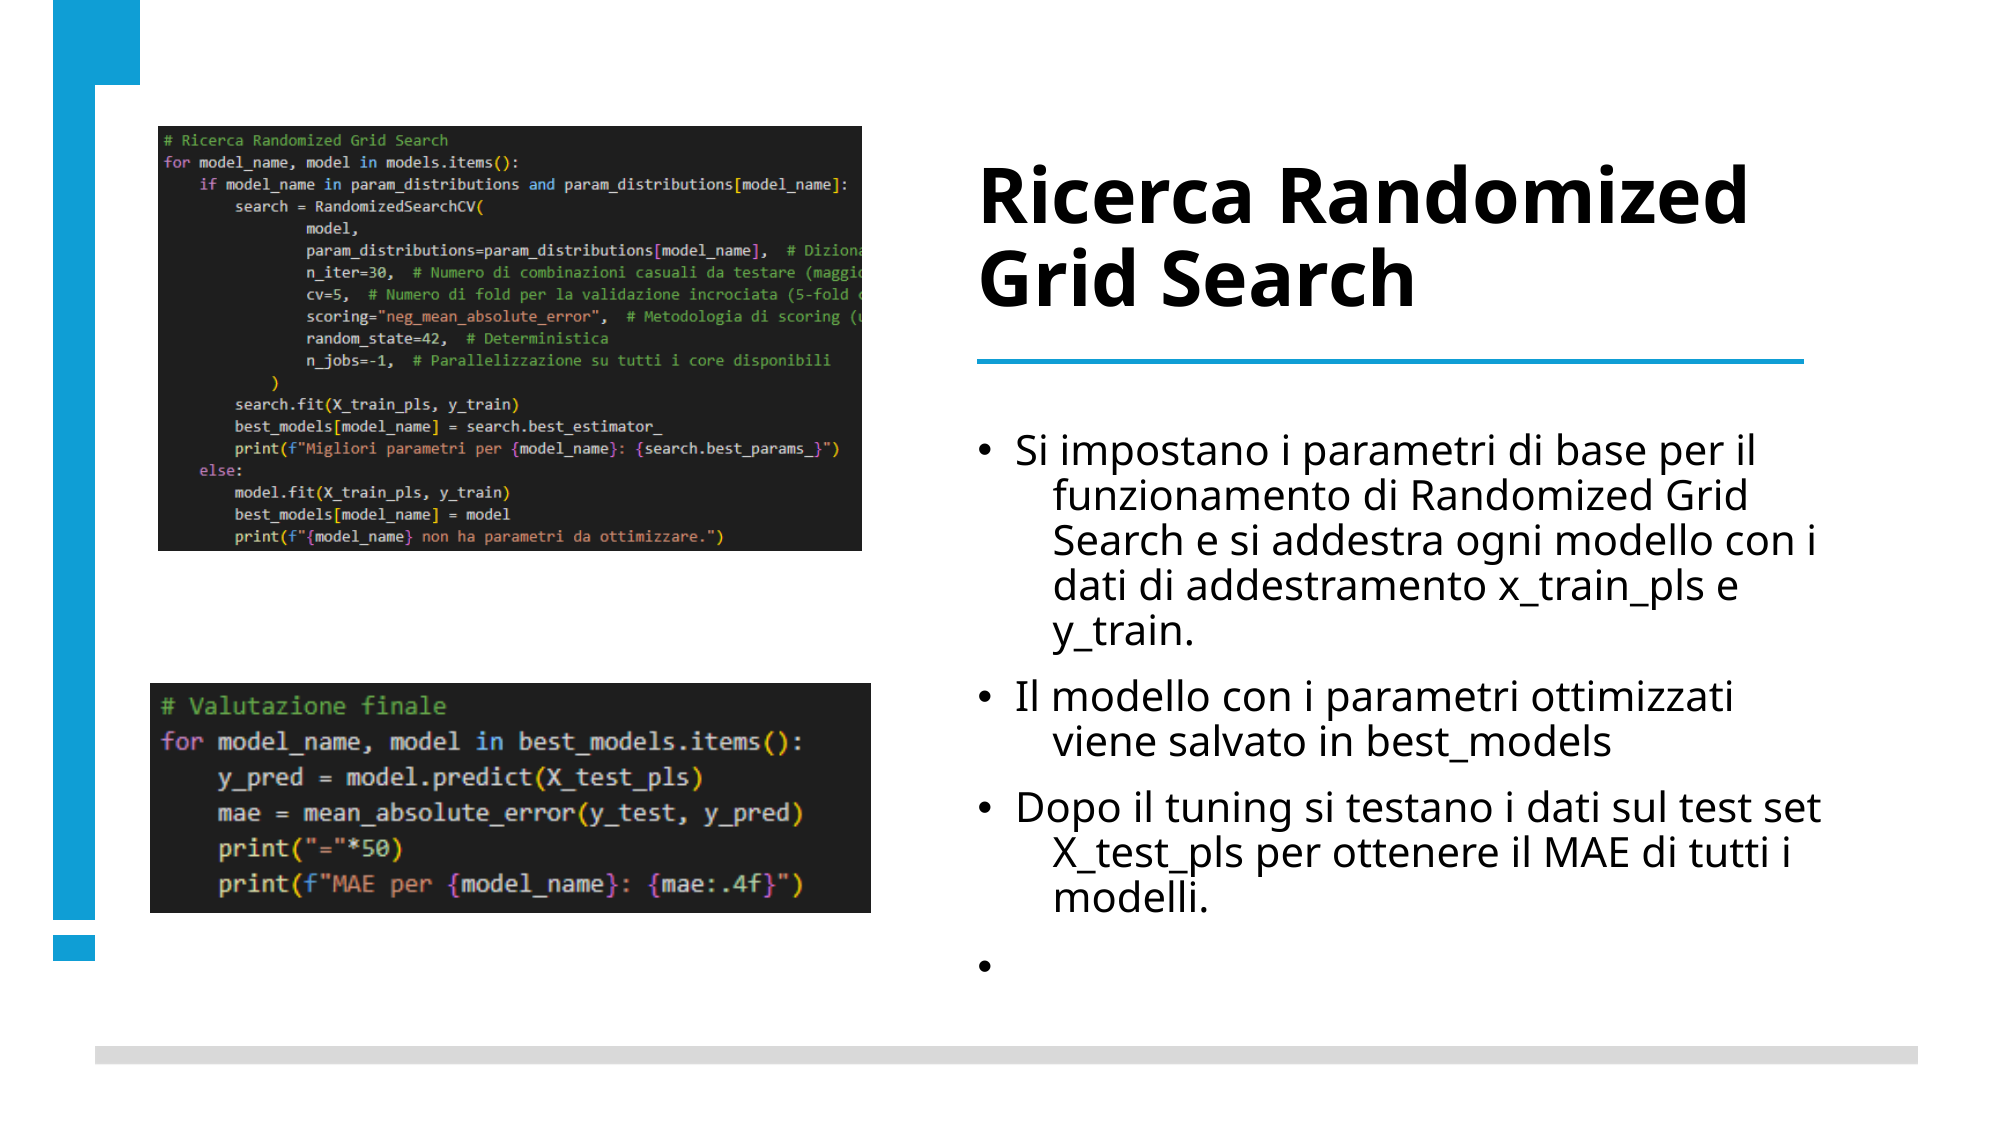

# Ricerca Randomized Grid Search
Si impostano i parametri di base per il funzionamento di Randomized Grid Search e si addestra ogni modello con i dati di addestramento x_train_pls e y_train.
Il modello con i parametri ottimizzati viene salvato in best_models
Dopo il tuning si testano i dati sul test set X_test_pls per ottenere il MAE di tutti i modelli.